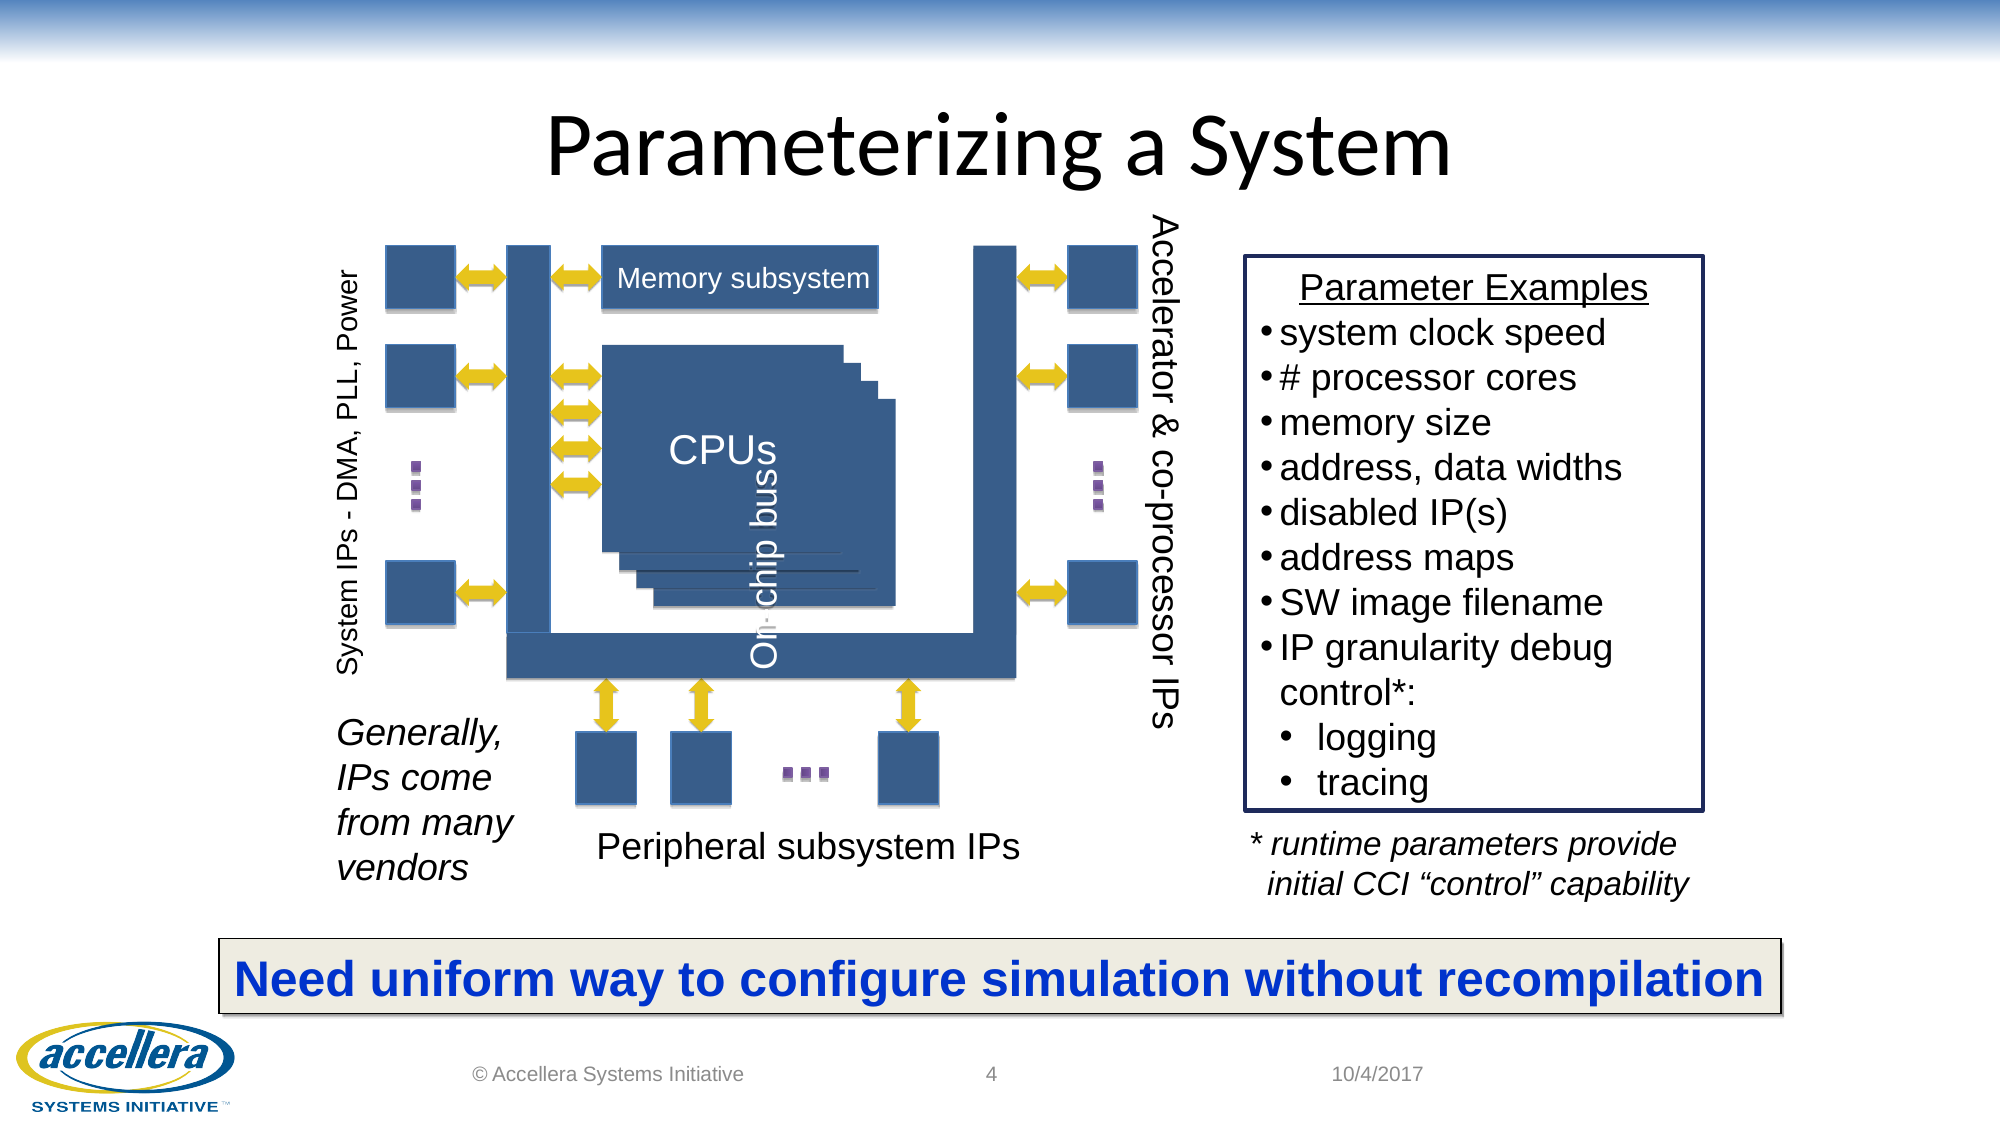

# Parameterizing a System
Memory subsystem
CPUs
CPUs
CPUs
CPUs
On-chip bus
System IPs - DMA, PLL, Power
Accelerator & co-processor IPs
Generally, IPs come from many vendors
Peripheral subsystem IPs
Parameter Examples
system clock speed
# processor cores
memory size
address, data widths
disabled IP(s)
address maps
SW image filename
IP granularity debug control*:
logging
tracing
* runtime parameters provide
 initial CCI “control” capability
Need uniform way to configure simulation without recompilation
© Accellera Systems Initiative
10/4/2017